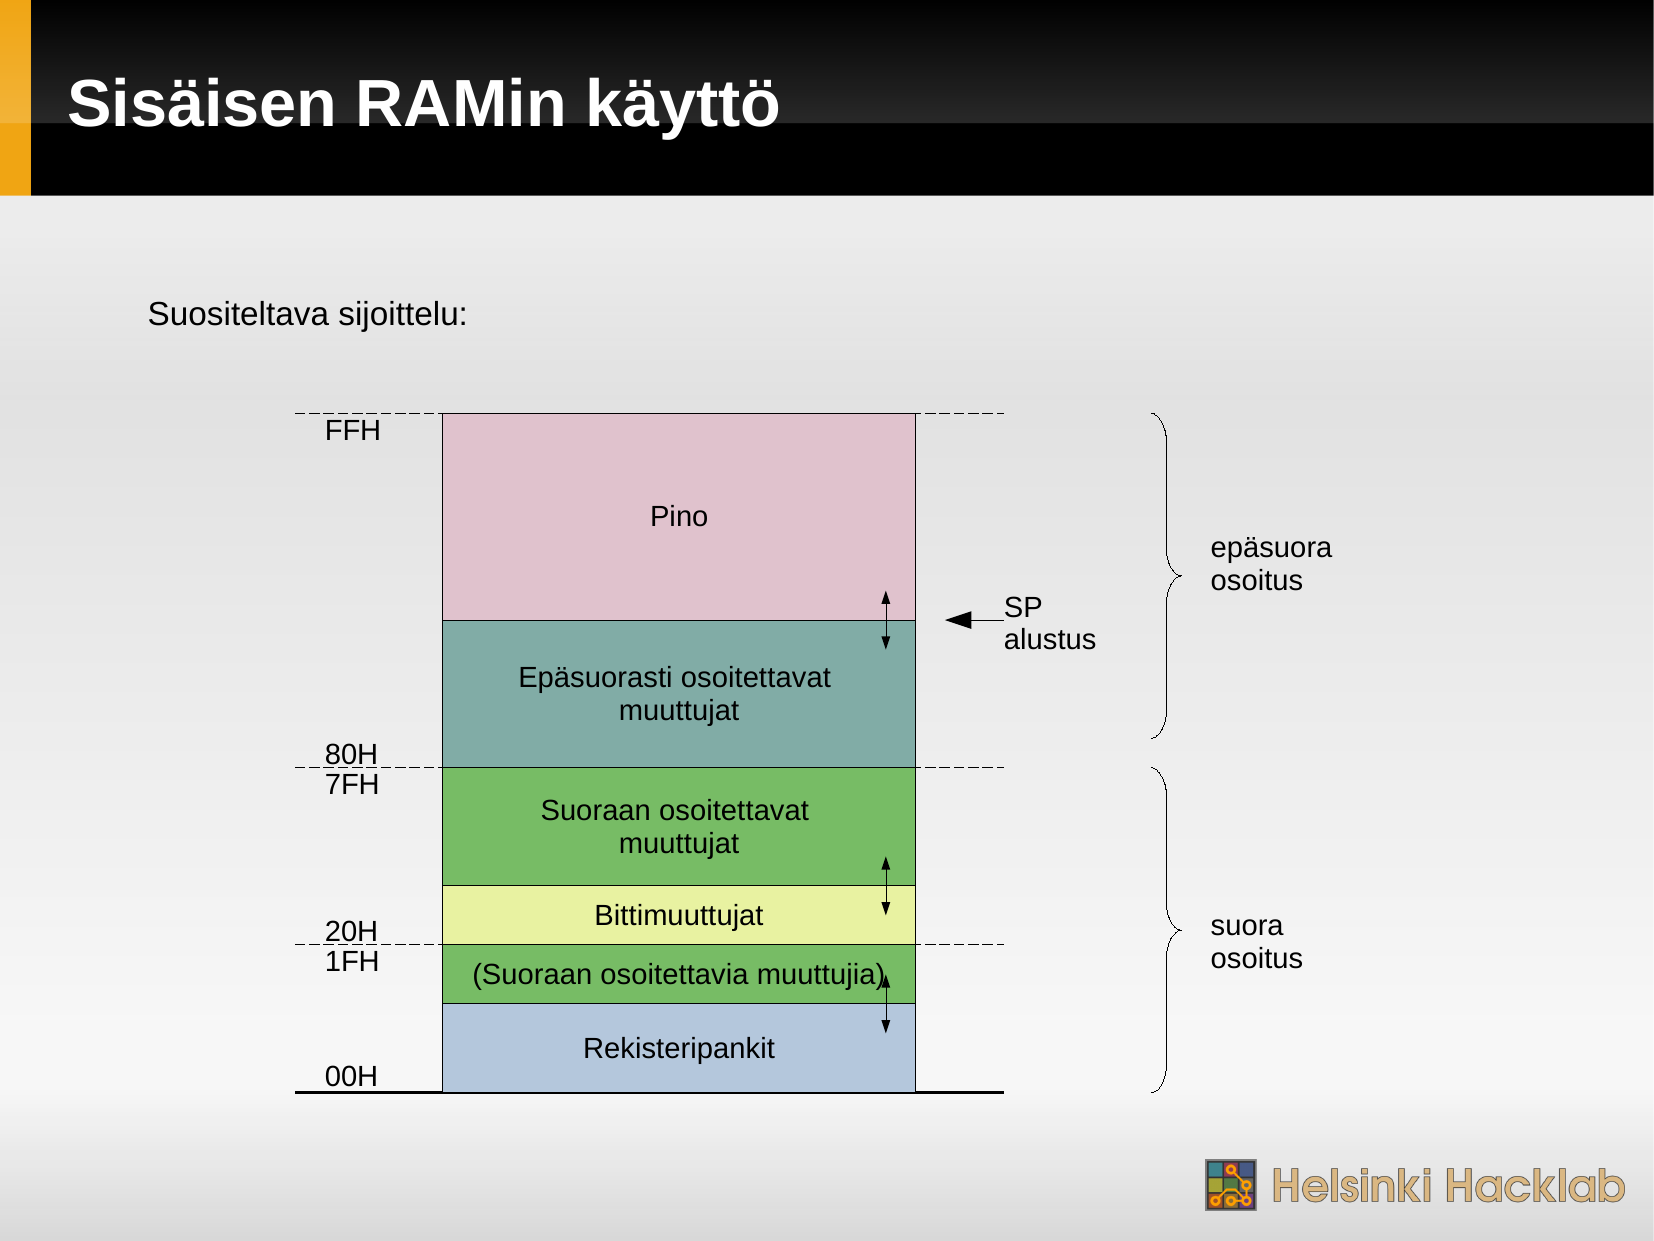

# Sisäisen RAMin käyttö
Suositeltava sijoittelu:
FFH
Pino
epäsuora
osoitus
SP
alustus
Epäsuorasti osoitettavat
muuttujat
80H
7FH
Suoraan osoitettavat
muuttujat
Bittimuuttujat
suora
osoitus
20H
1FH
(Suoraan osoitettavia muuttujia)
Rekisteripankit
00H